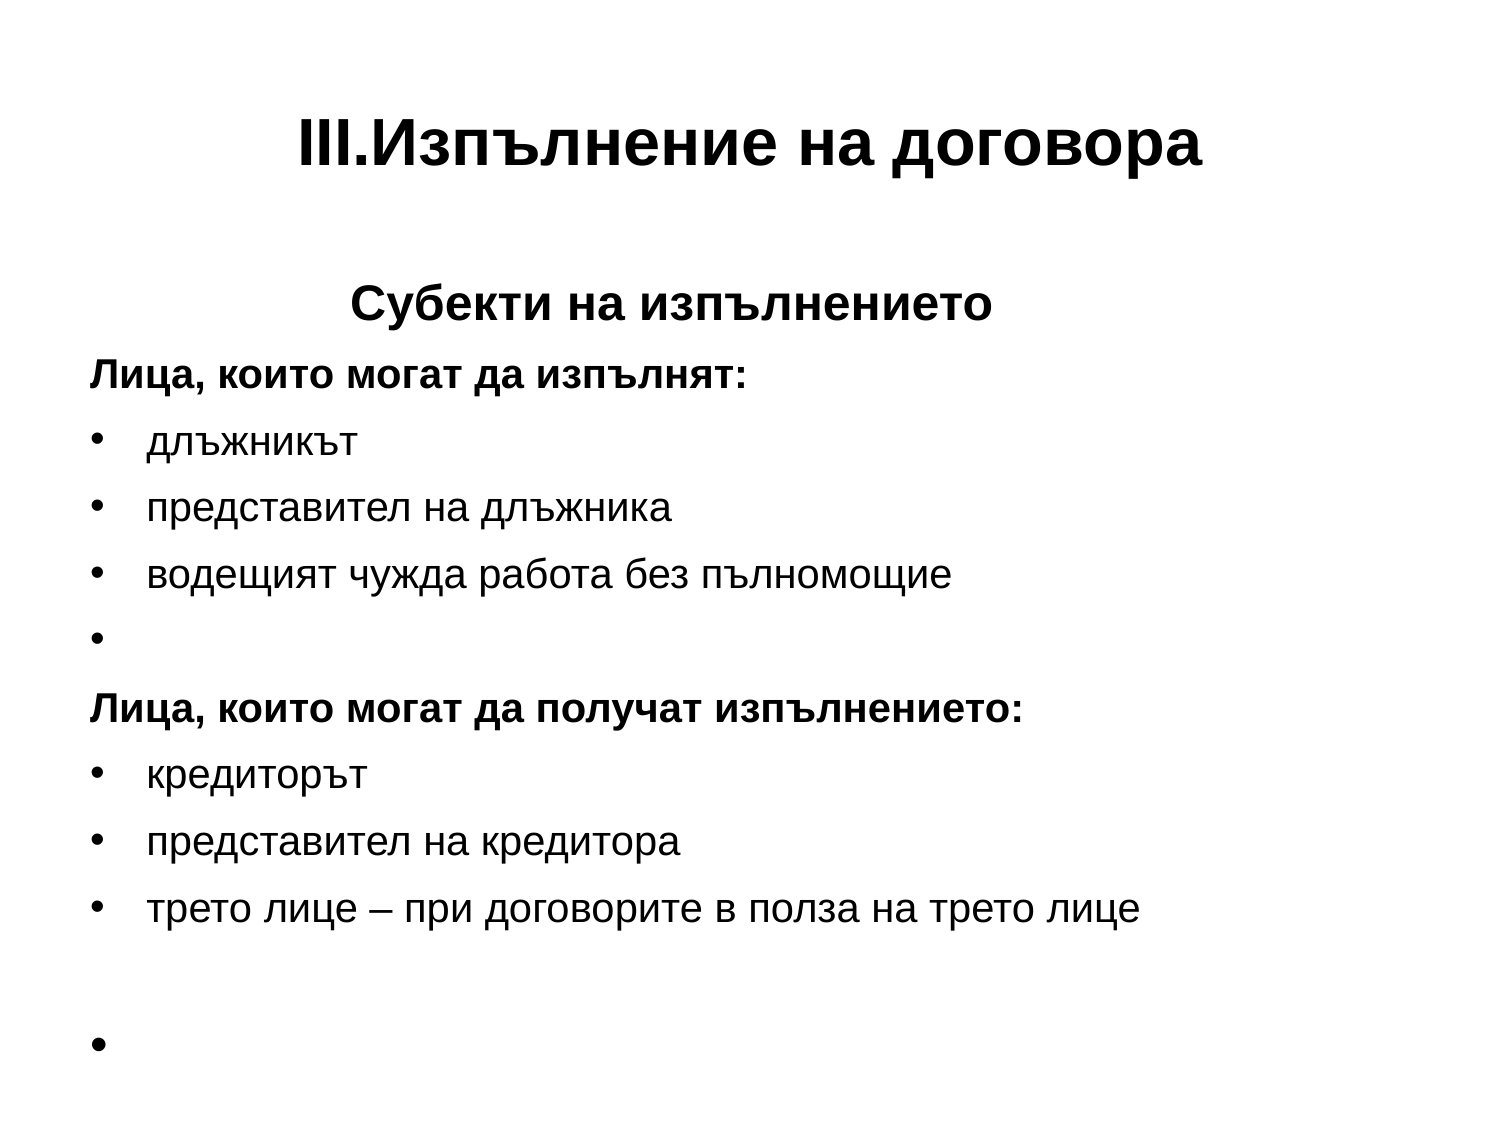

# ІІІ.Изпълнение на договора
Субекти на изпълнението
Лица, които могат да изпълнят:
длъжникът
представител на длъжника
водещият чужда работа без пълномощие
Лица, които могат да получат изпълнението:
кредиторът
представител на кредитора
трето лице – при договорите в полза на трето лице